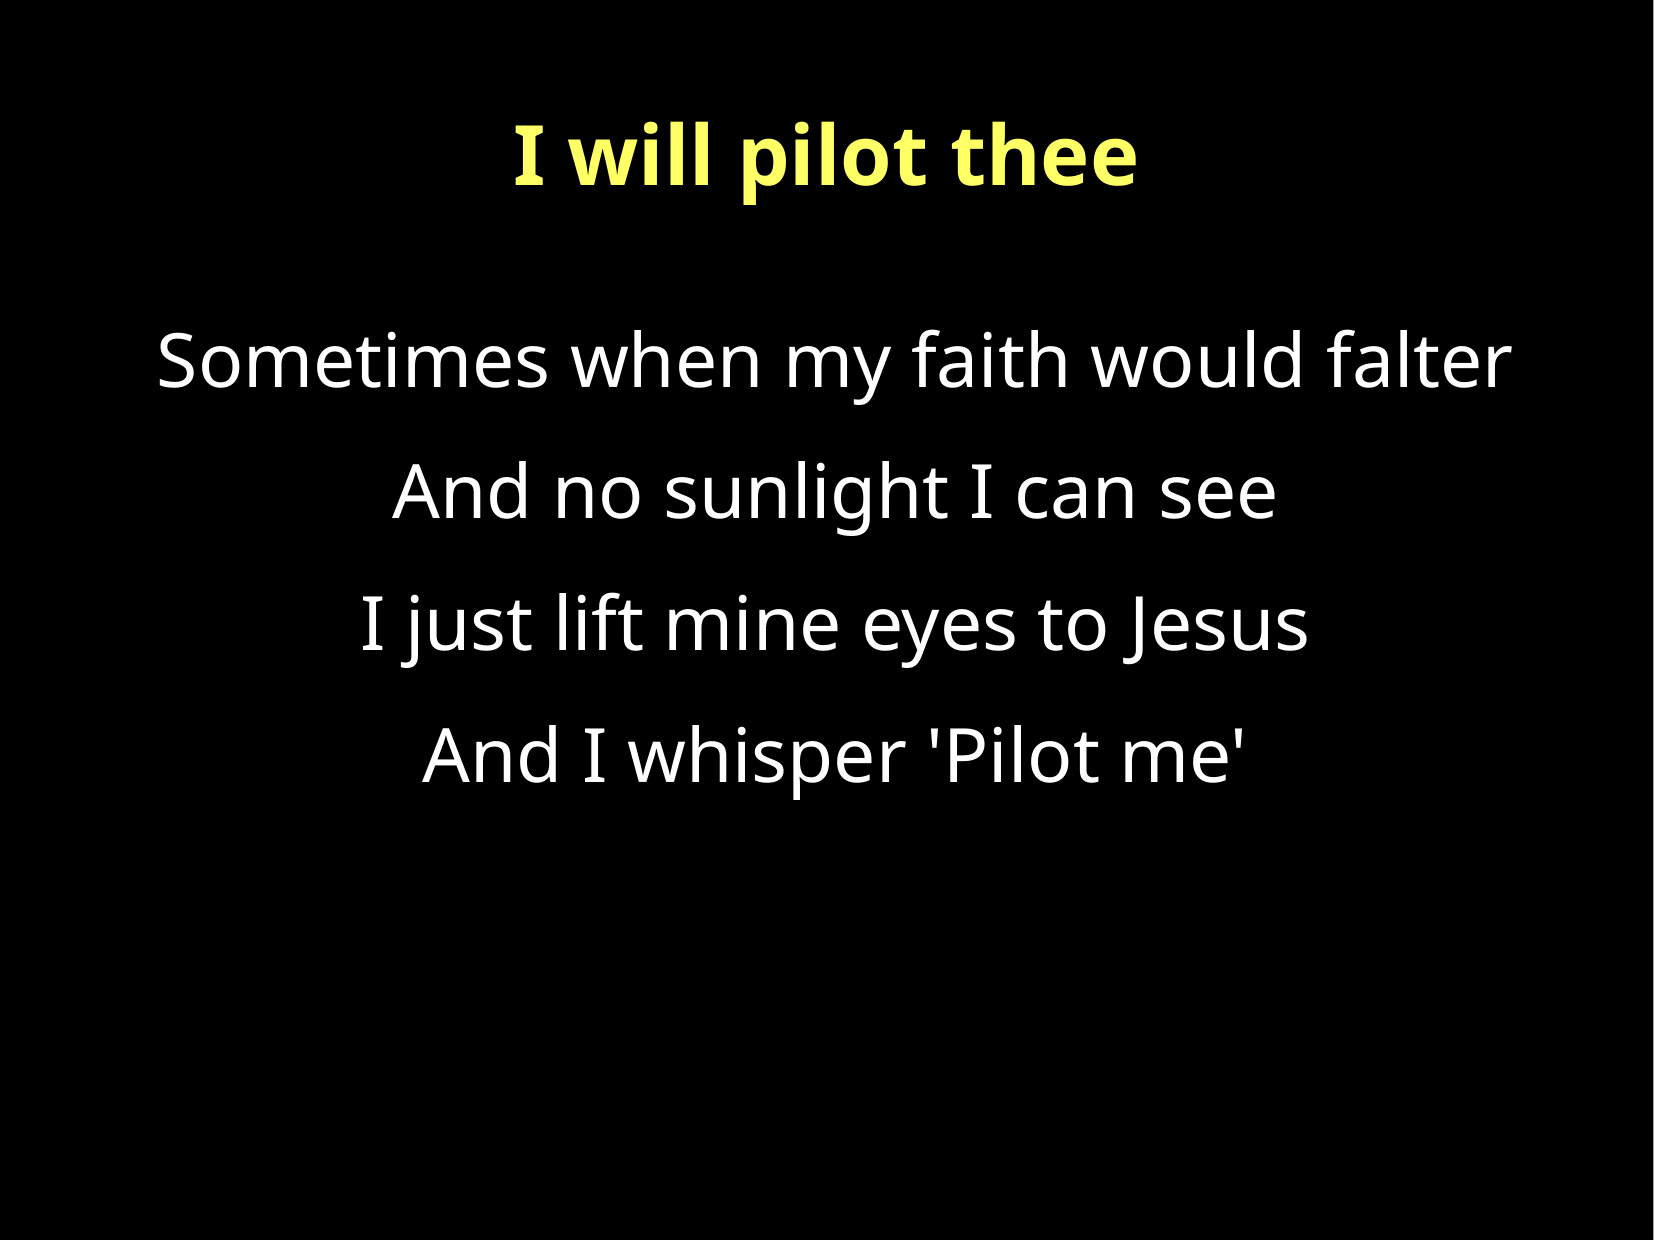

# I will pilot thee
Sometimes when my faith would falter
And no sunlight I can see
I just lift mine eyes to Jesus
And I whisper 'Pilot me'